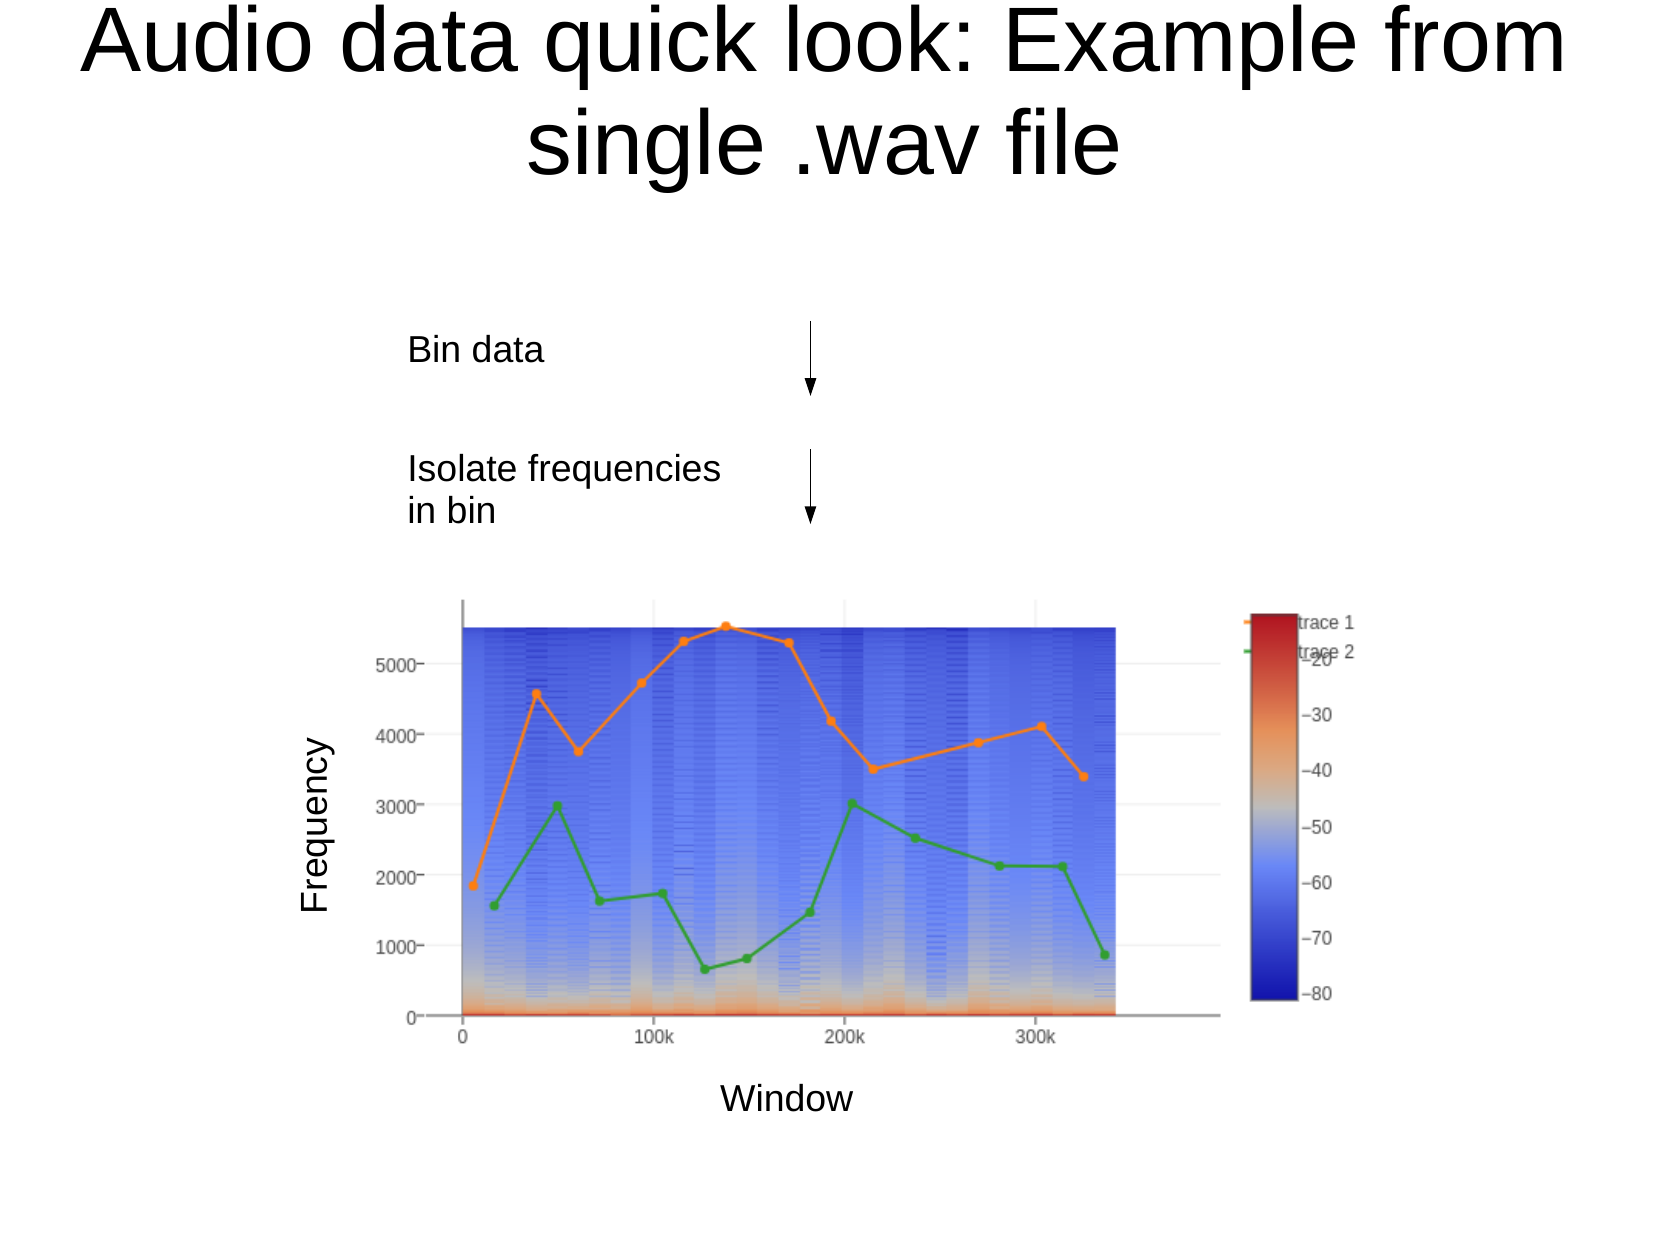

# Audio data quick look: Example from single .wav file
Bin data
Isolate frequencies
in bin
Frequency
Window